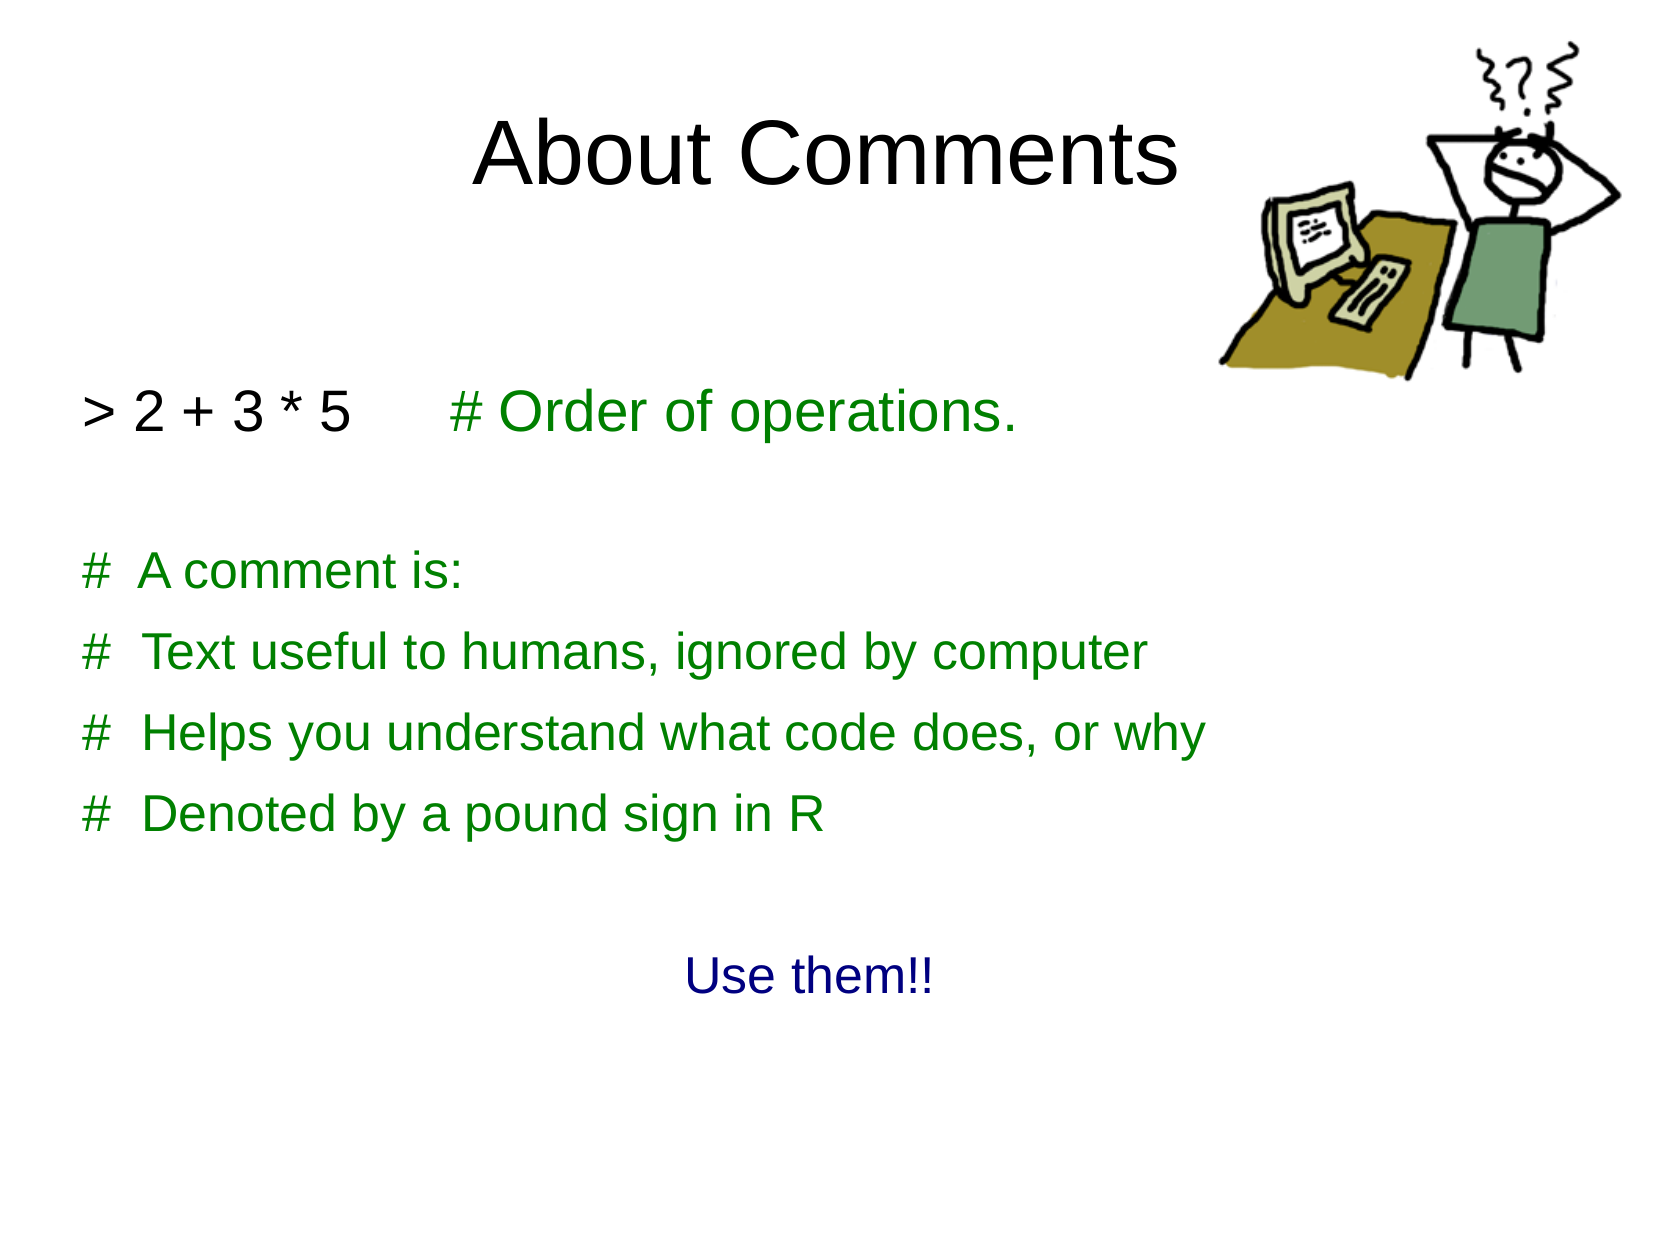

# About Comments
> 2 + 3 * 5 # Order of operations.
# A comment is:
# 		Text useful to humans, ignored by computer
# 		Helps you understand what code does, or why
# 		Denoted by a pound sign in R
Use them!!